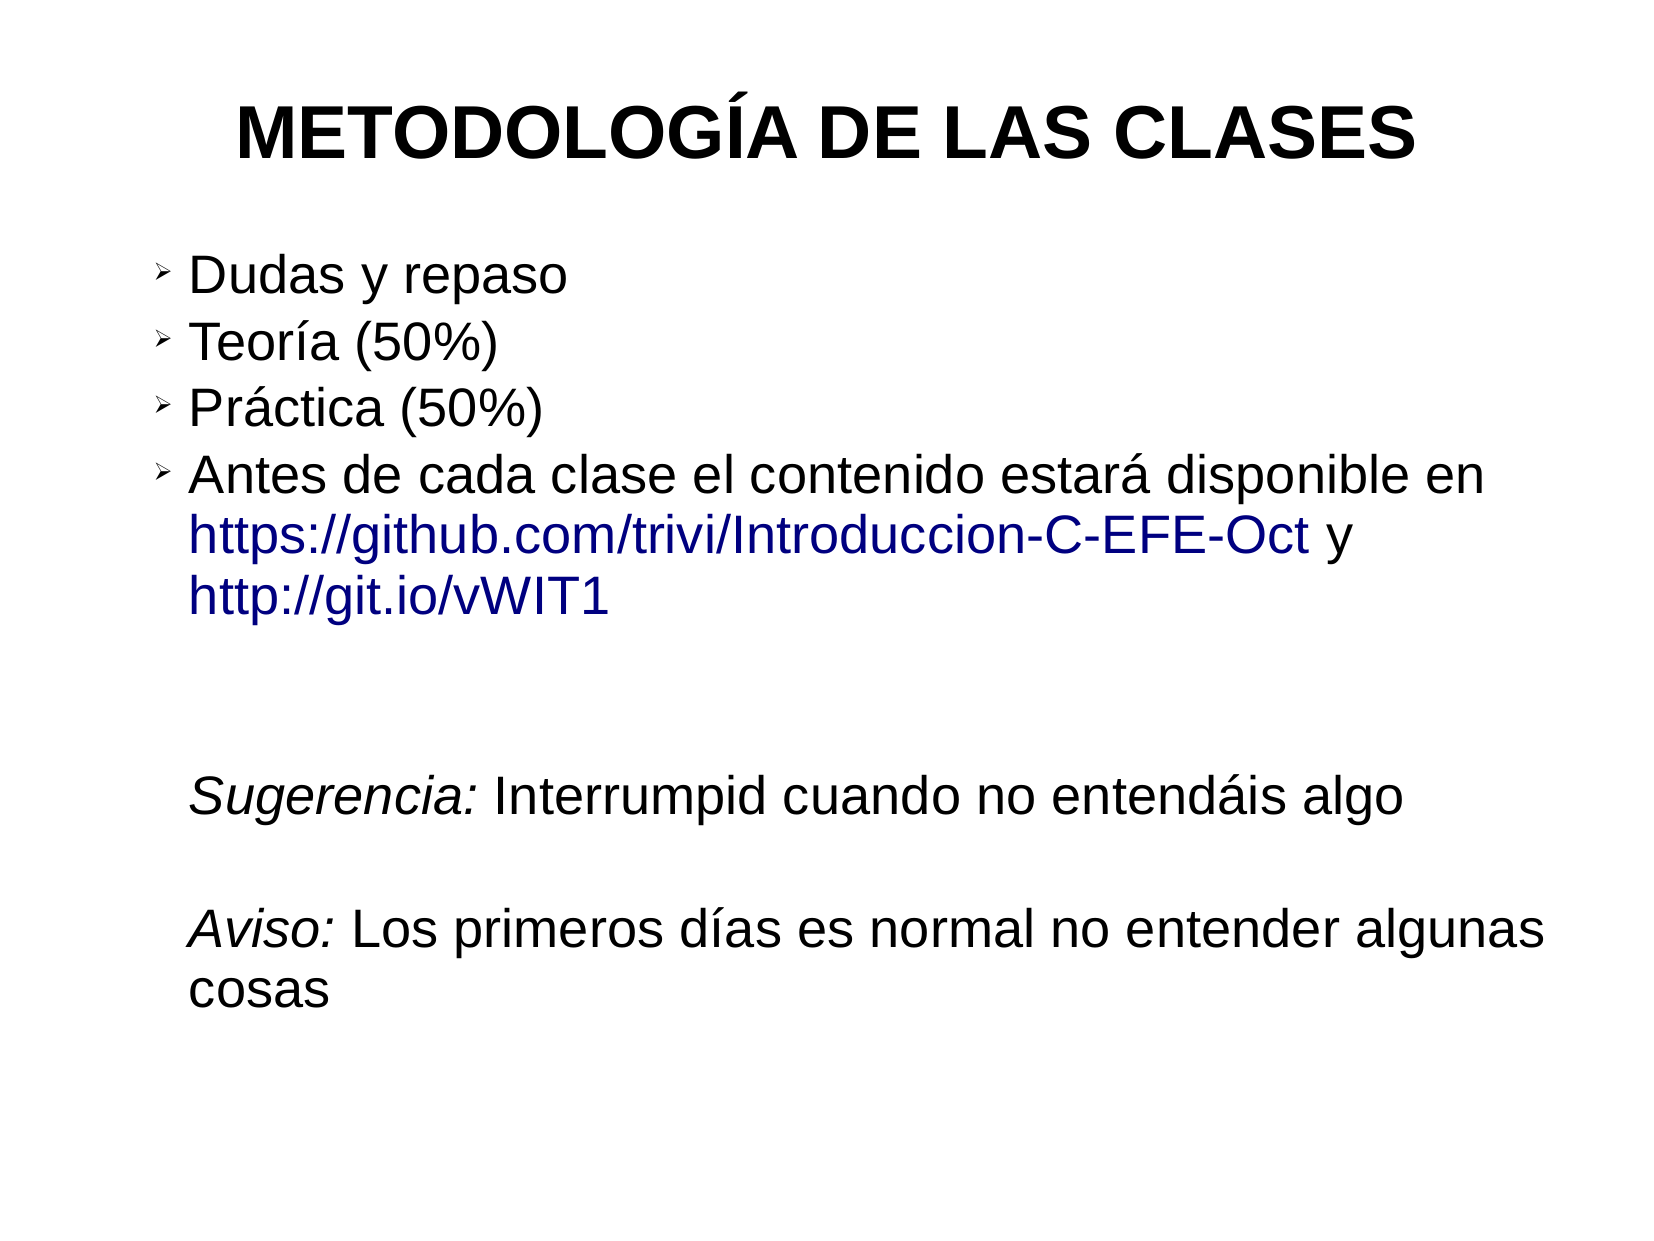

# METODOLOGÍA DE LAS CLASES
Dudas y repaso
Teoría (50%)
Práctica (50%)
Antes de cada clase el contenido estará disponible en https://github.com/trivi/Introduccion-C-EFE-Oct y http://git.io/vWIT1
Sugerencia: Interrumpid cuando no entendáis algo
Aviso: Los primeros días es normal no entender algunas cosas